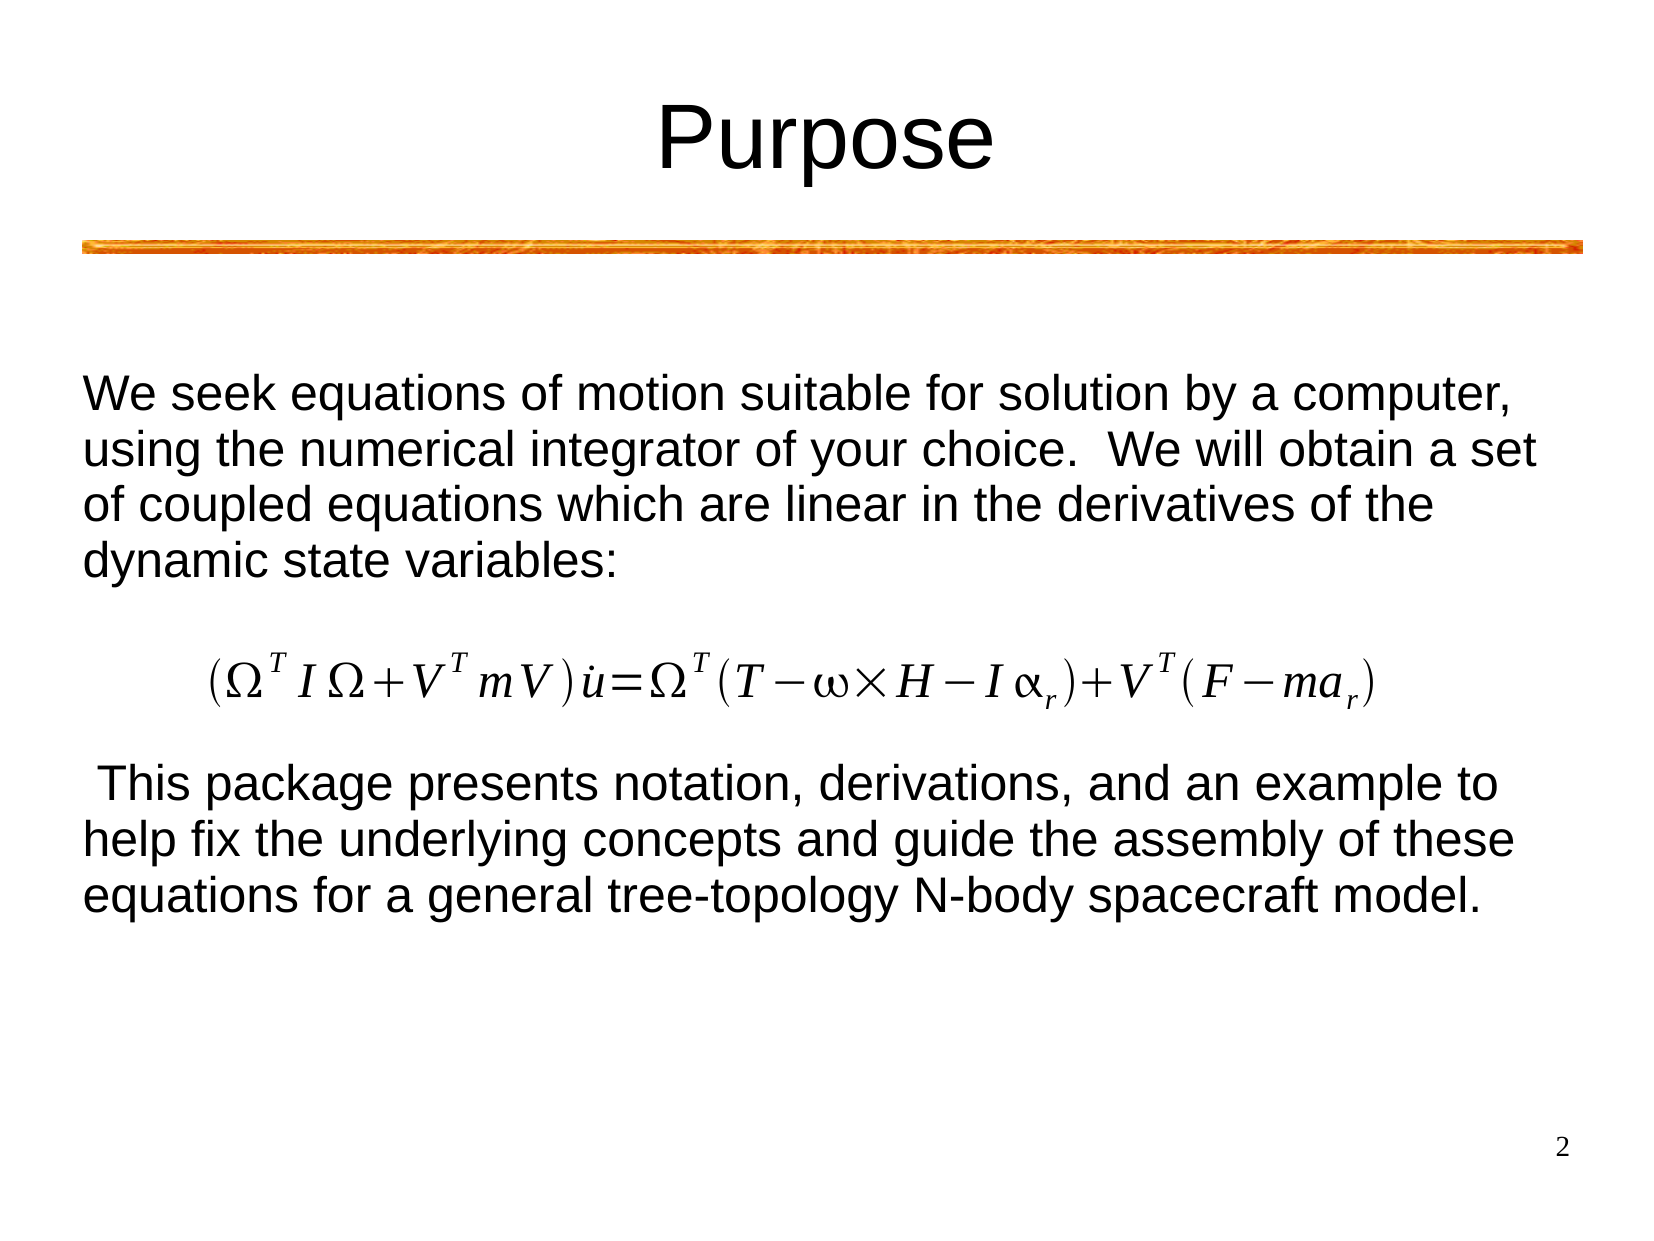

# Purpose
We seek equations of motion suitable for solution by a computer, using the numerical integrator of your choice. We will obtain a set of coupled equations which are linear in the derivatives of the dynamic state variables:
 This package presents notation, derivations, and an example to help fix the underlying concepts and guide the assembly of these equations for a general tree-topology N-body spacecraft model.
2